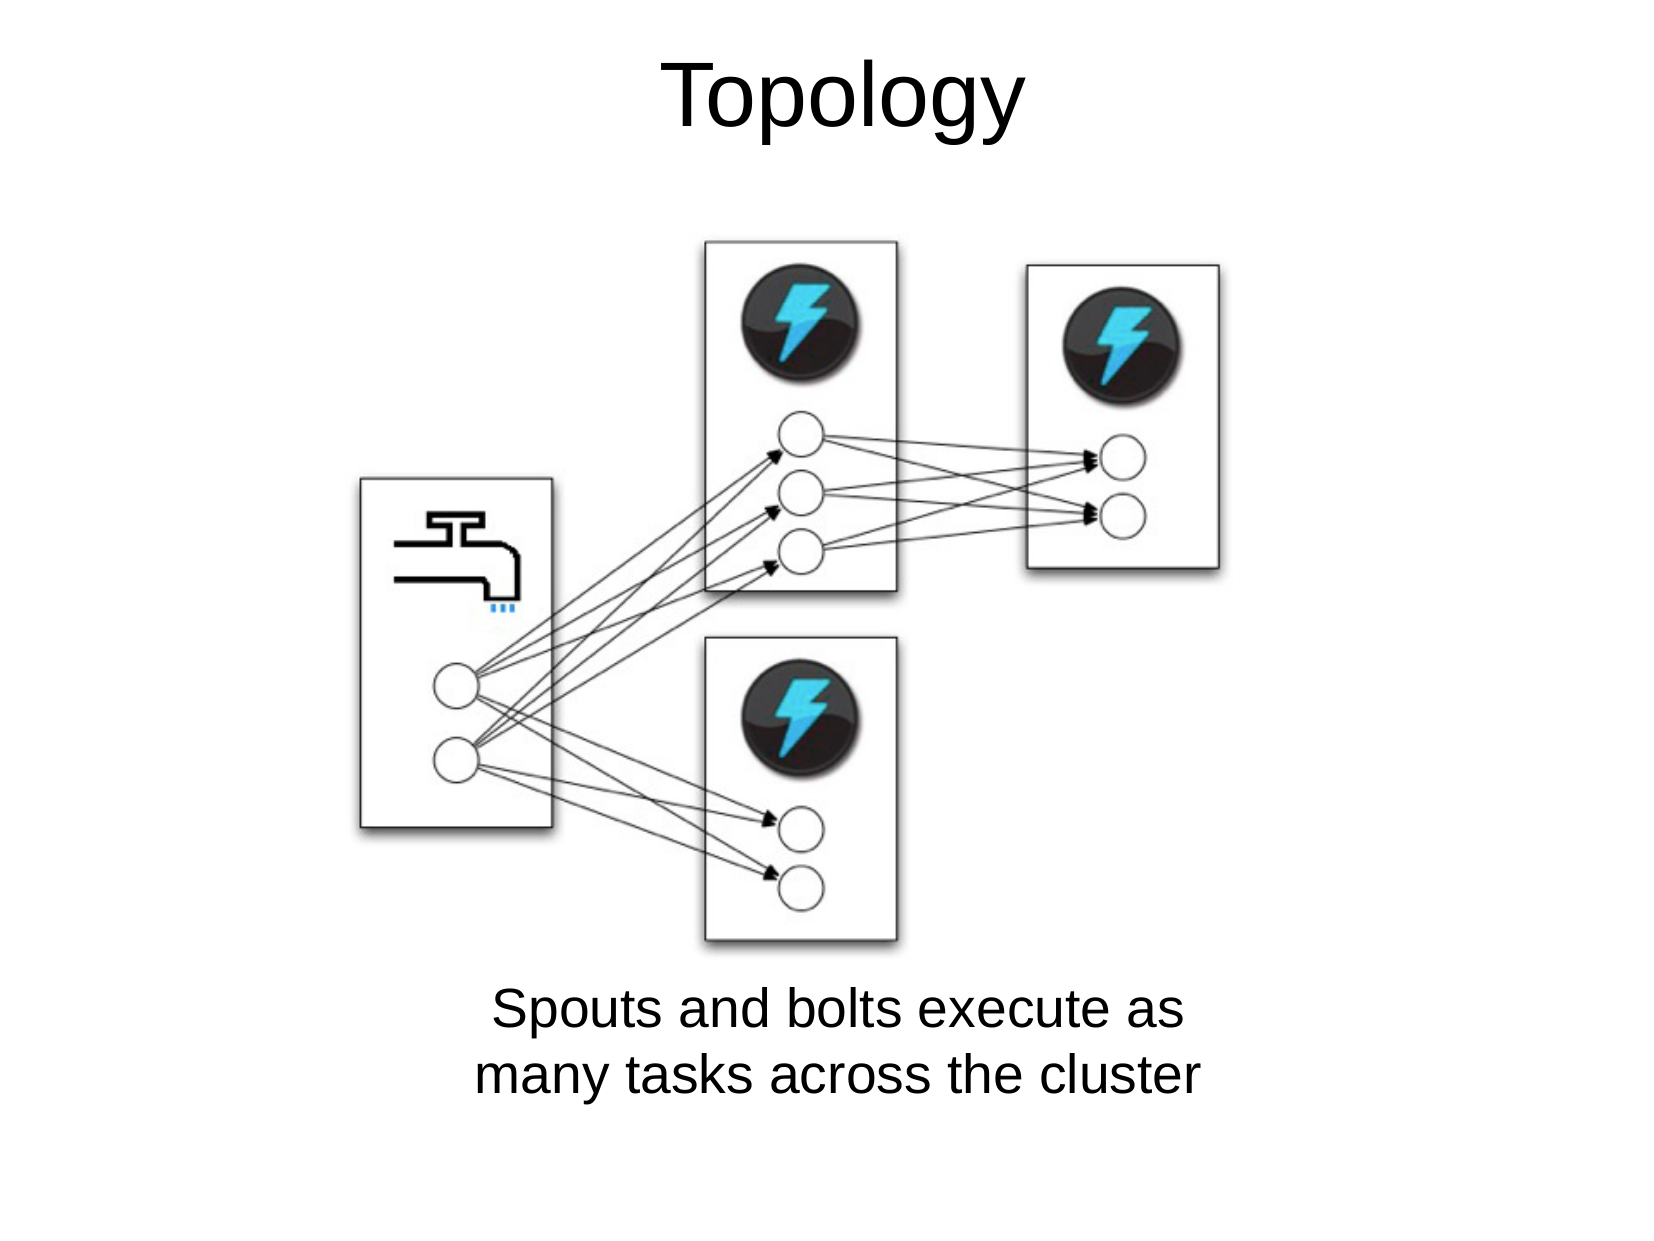

# Topology
Spouts and bolts execute as
many tasks across the cluster